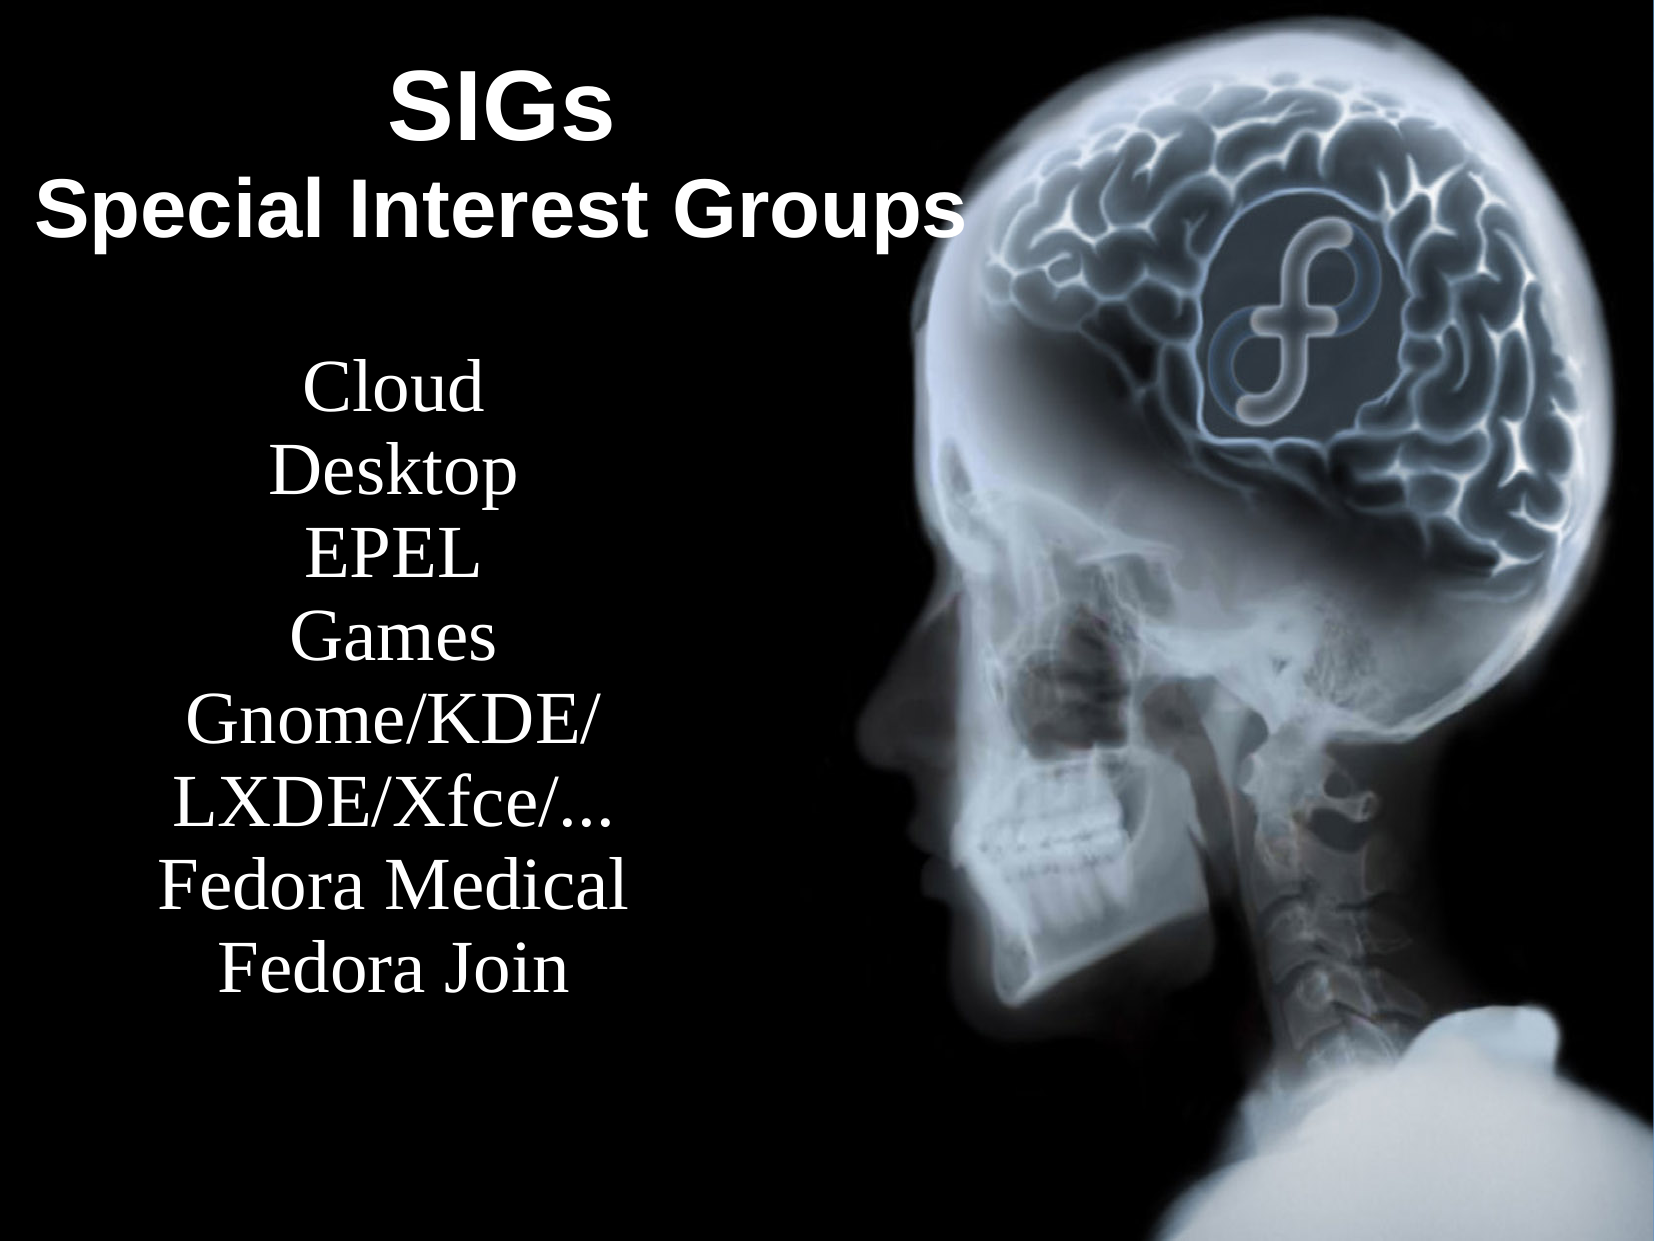

SIGs
Special Interest Groups
Cloud
Desktop
EPEL
Games
Gnome/KDE/LXDE/Xfce/...
Fedora Medical
Fedora Join